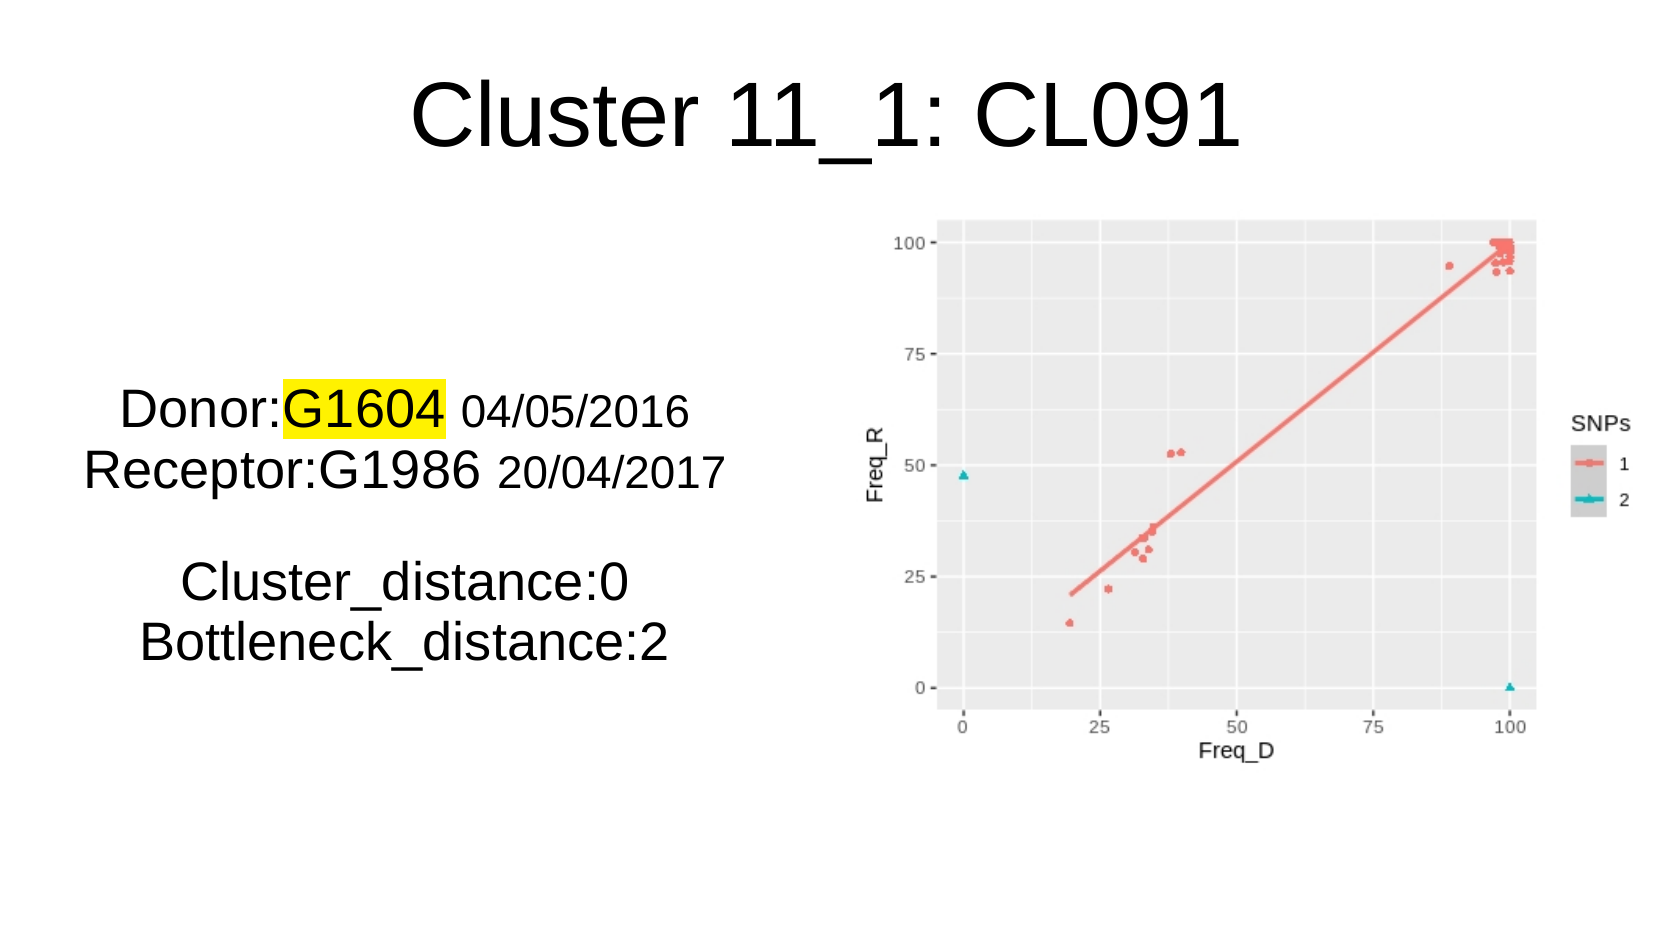

# Cluster 11_1: CL091
Donor:G1604 04/05/2016
Receptor:G1986 20/04/2017
Cluster_distance:0
Bottleneck_distance:2